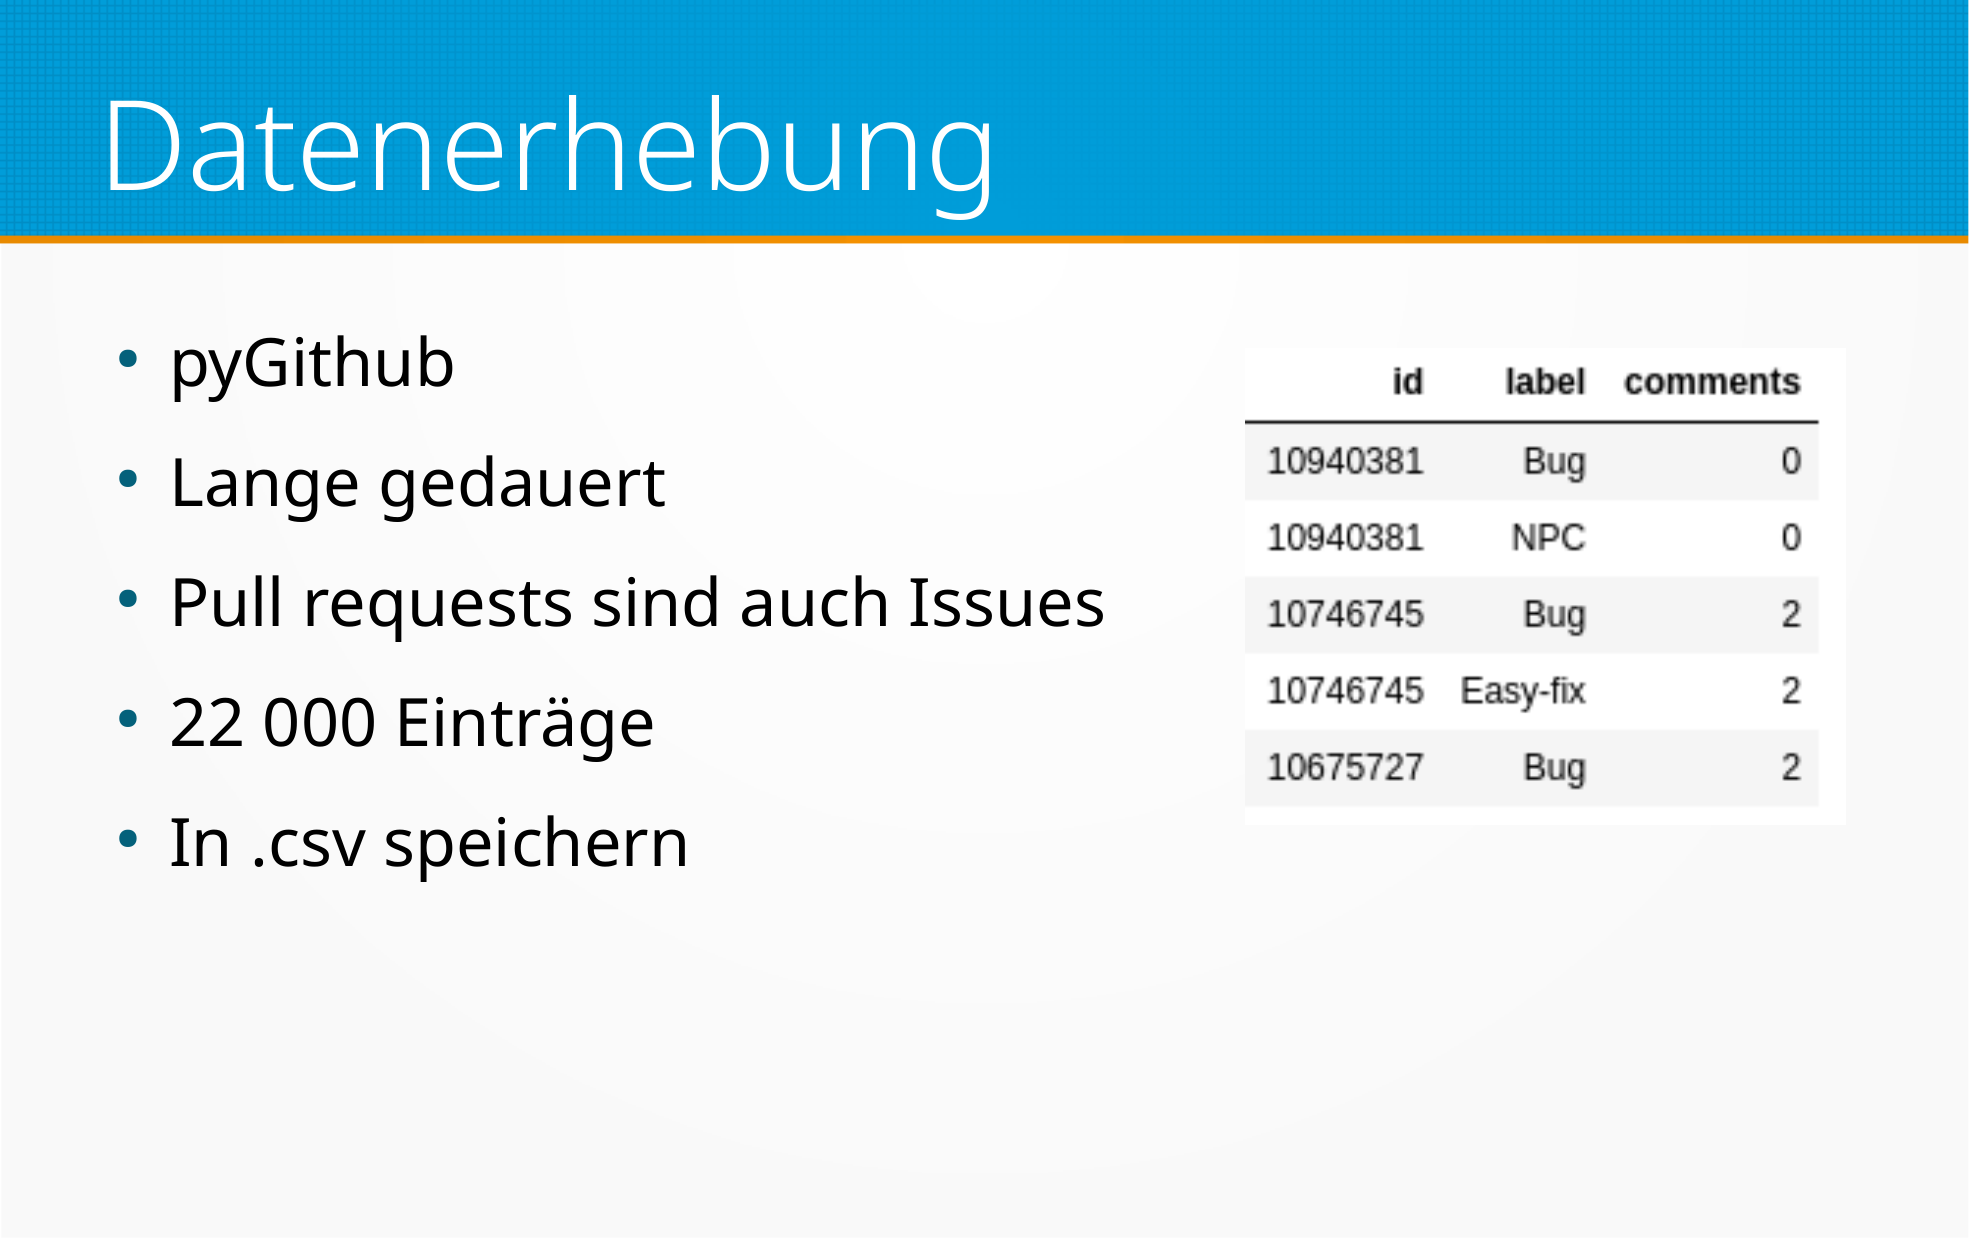

# Datenerhebung
pyGithub
Lange gedauert
Pull requests sind auch Issues
22 000 Einträge
In .csv speichern